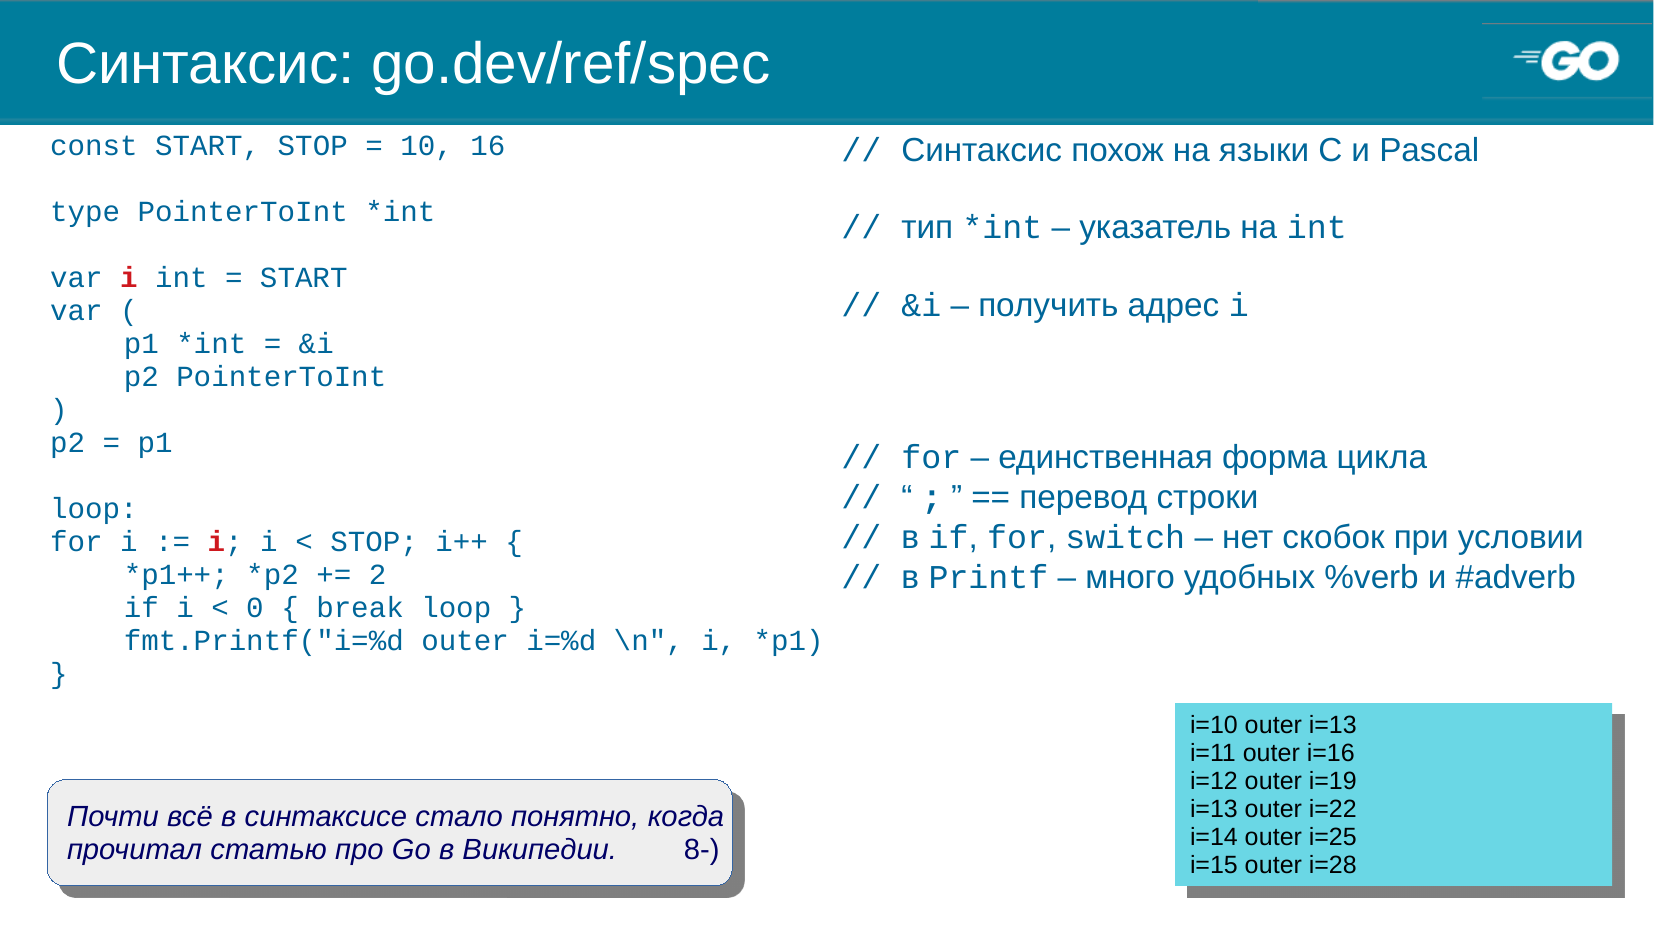

Синтаксис: go.dev/ref/spec
const START, STOP = 10, 16
type PointerToInt *int
var i int = START
var (
	p1 *int = &i
	p2 PointerToInt
)
p2 = p1
loop:
for i := i; i < STOP; i++ {
	*p1++; *p2 += 2
	if i < 0 { break loop }
	fmt.Printf("i=%d outer i=%d \n", i, *p1)
}
// Синтаксис похож на языки C и Pascal
// тип *int – указатель на int
// &i – получить адрес i
// for – единственная форма цикла
// “ ; ” == перевод строки
// в if, for, switch – нет скобок при условии
// в Printf – много удобных %verb и #adverb
i=10 outer i=13
i=11 outer i=16
i=12 outer i=19
i=13 outer i=22
i=14 outer i=25
i=15 outer i=28
Почти всё в синтаксисе стало понятно, когда
прочитал статью про Go в Википедии. 8-)